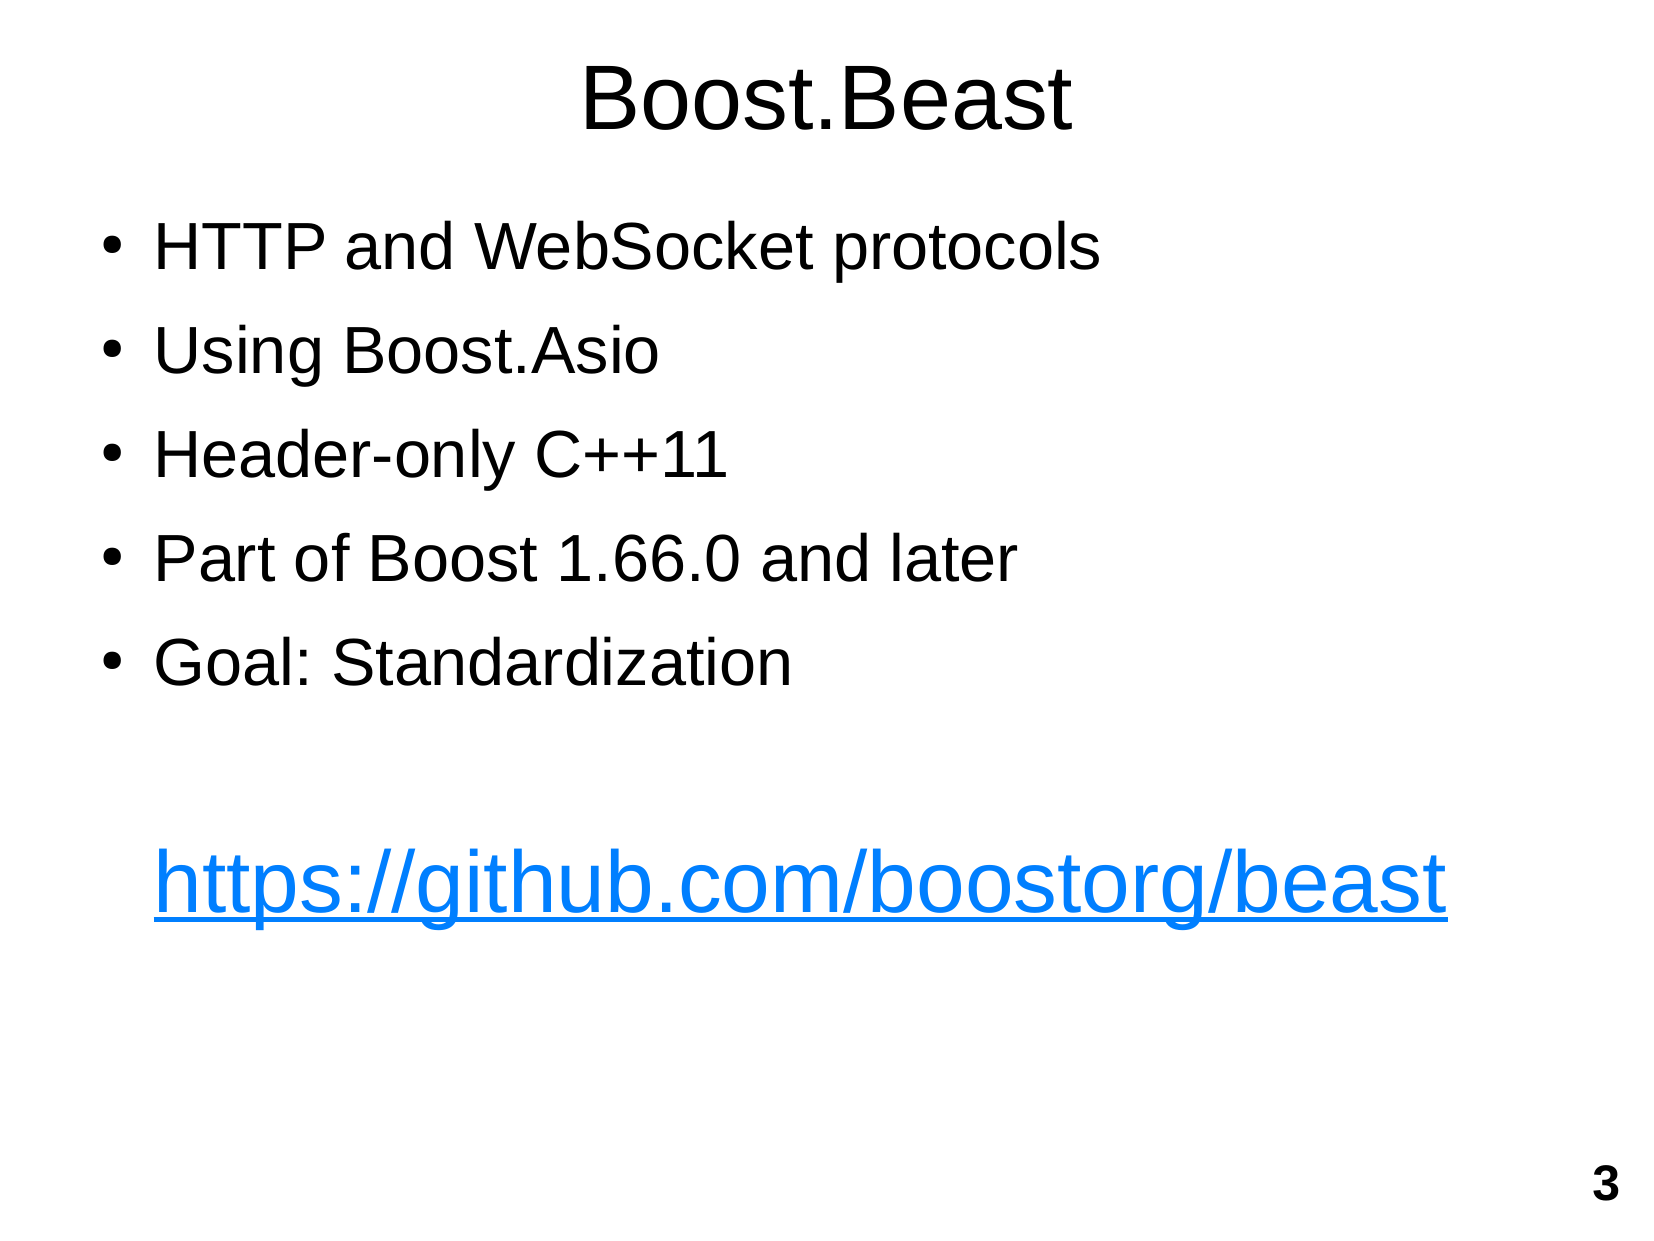

Boost.Beast
# HTTP and WebSocket protocols
Using Boost.Asio
Header-only C++11
Part of Boost 1.66.0 and later
Goal: Standardization
https://github.com/boostorg/beast
3